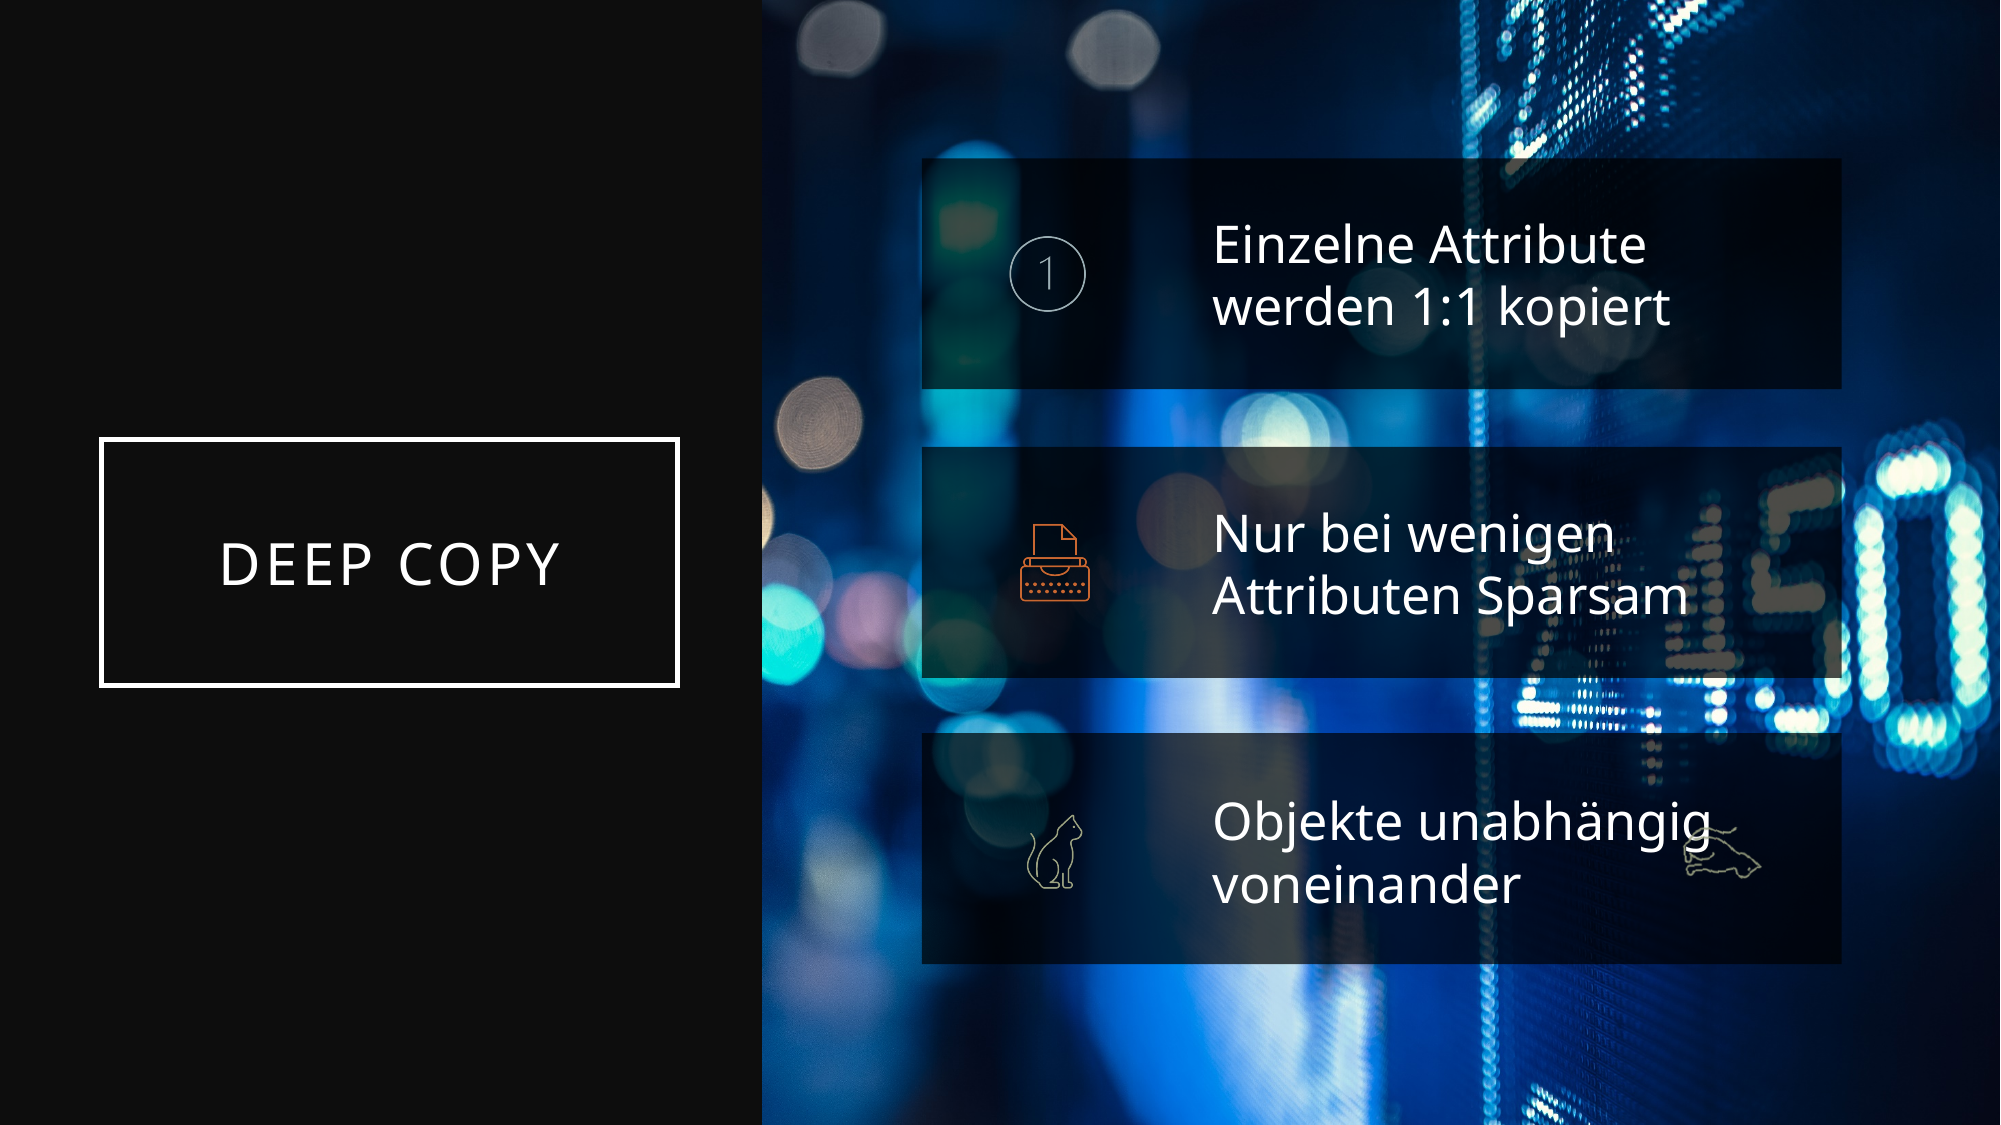

Einzelne Attribute werden 1:1 kopiert
Nur bei wenigen Attributen Sparsam
Objekte unabhängig voneinander
# Deep copy